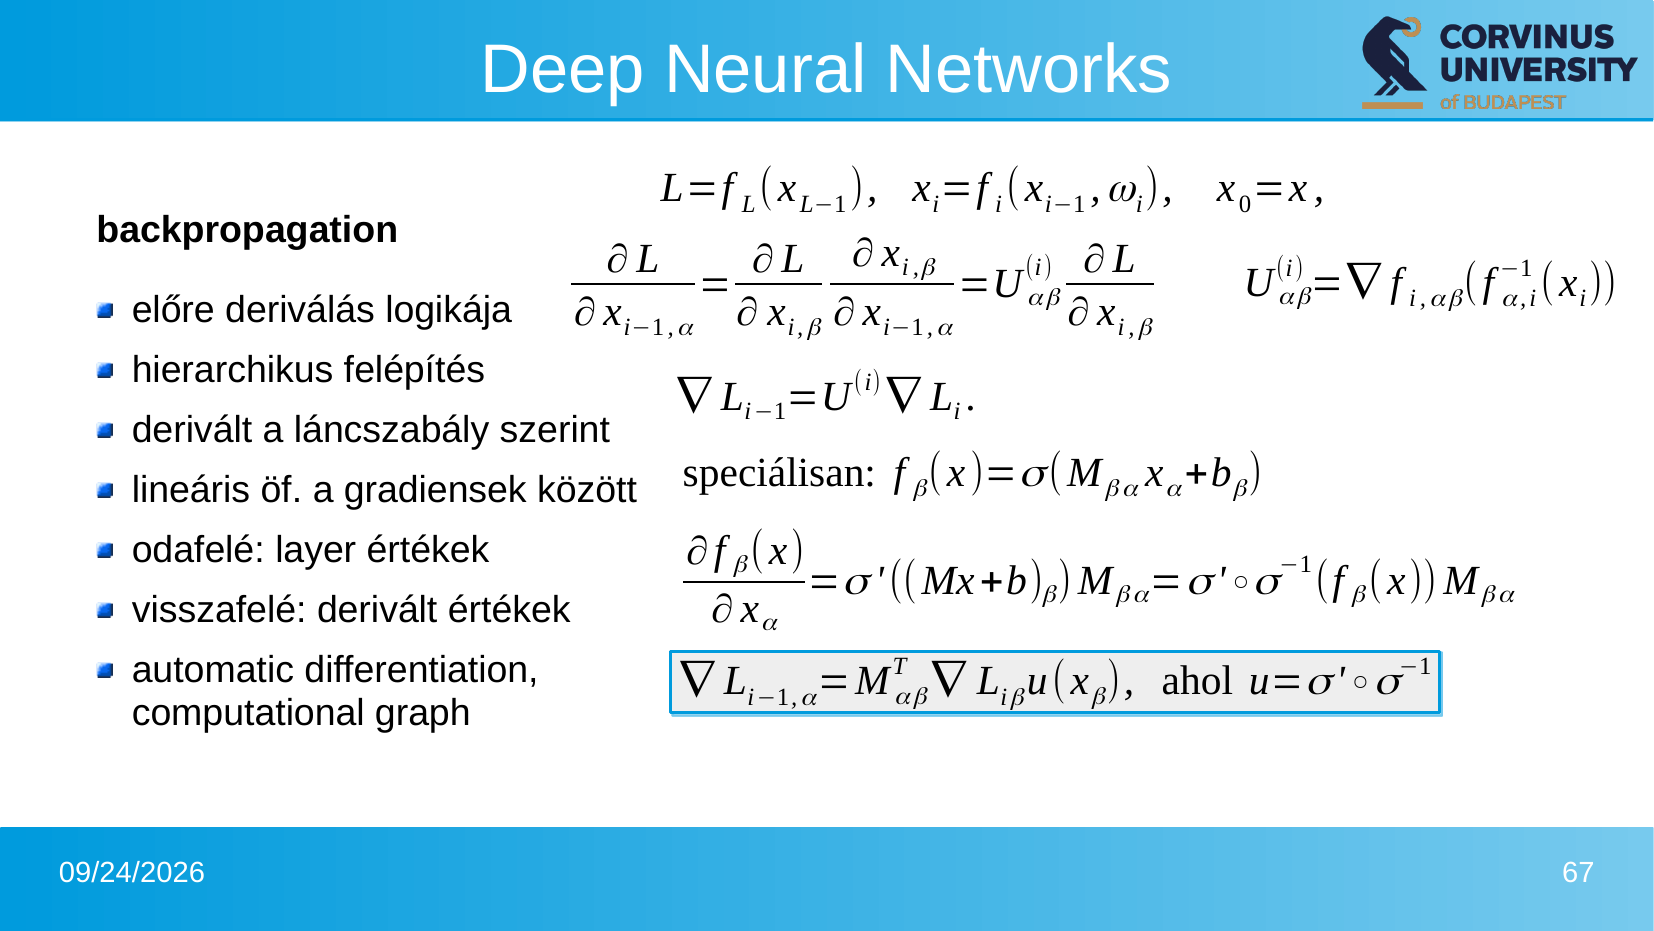

# Deep Neural Networks
backpropagation
előre deriválás logikája
hierarchikus felépítés
derivált a láncszabály szerint
lineáris öf. a gradiensek között
odafelé: layer értékek
visszafelé: derivált értékek
automatic differentiation,
computational graph
67